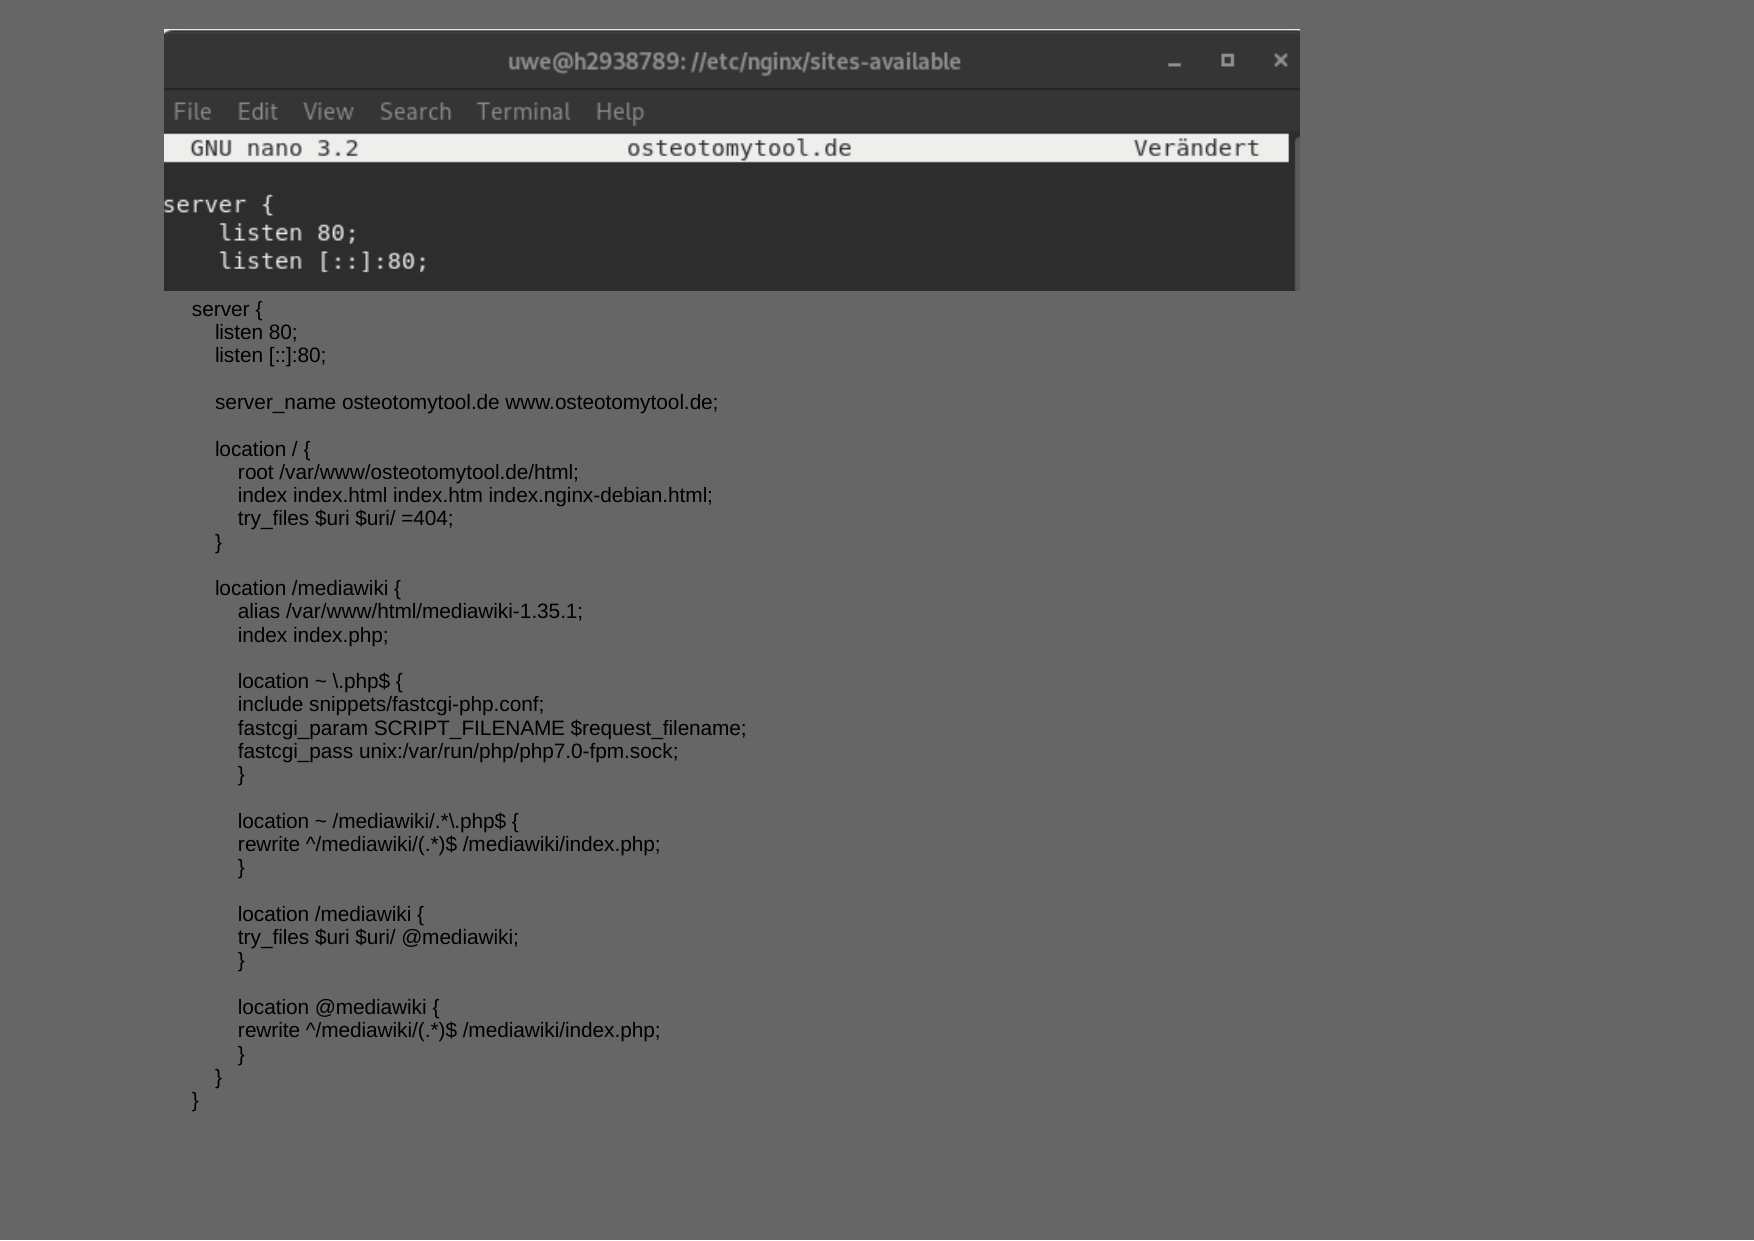

server {
 listen 80;
 listen [::]:80;
 server_name osteotomytool.de www.osteotomytool.de;
 location / {
 root /var/www/osteotomytool.de/html;
 index index.html index.htm index.nginx-debian.html;
 try_files $uri $uri/ =404;
 }
 location /mediawiki {
 alias /var/www/html/mediawiki-1.35.1;
 index index.php;
 location ~ \.php$ {
 include snippets/fastcgi-php.conf;
 fastcgi_param SCRIPT_FILENAME $request_filename;
 fastcgi_pass unix:/var/run/php/php7.0-fpm.sock;
 }
 location ~ /mediawiki/.*\.php$ {
 rewrite ^/mediawiki/(.*)$ /mediawiki/index.php;
 }
 location /mediawiki {
 try_files $uri $uri/ @mediawiki;
 }
 location @mediawiki {
 rewrite ^/mediawiki/(.*)$ /mediawiki/index.php;
 }
 }
}